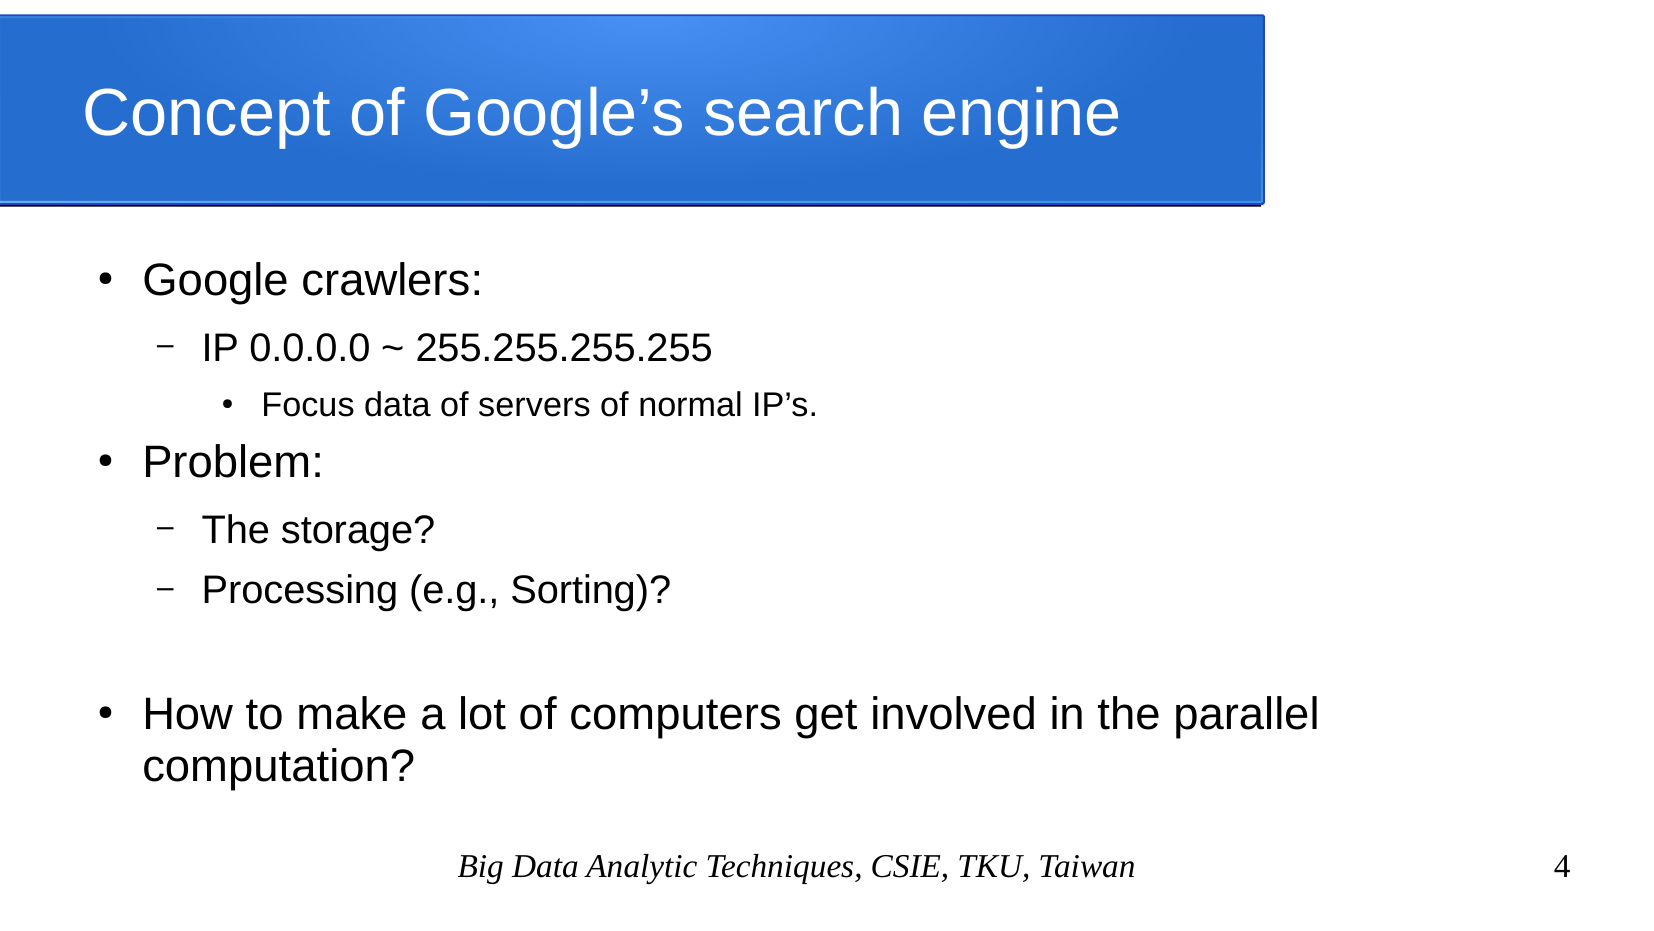

# Concept of Google’s search engine
Google crawlers:
IP 0.0.0.0 ~ 255.255.255.255
Focus data of servers of normal IP’s.
Problem:
The storage?
Processing (e.g., Sorting)?
How to make a lot of computers get involved in the parallel computation?
Big Data Analytic Techniques, CSIE, TKU, Taiwan
4